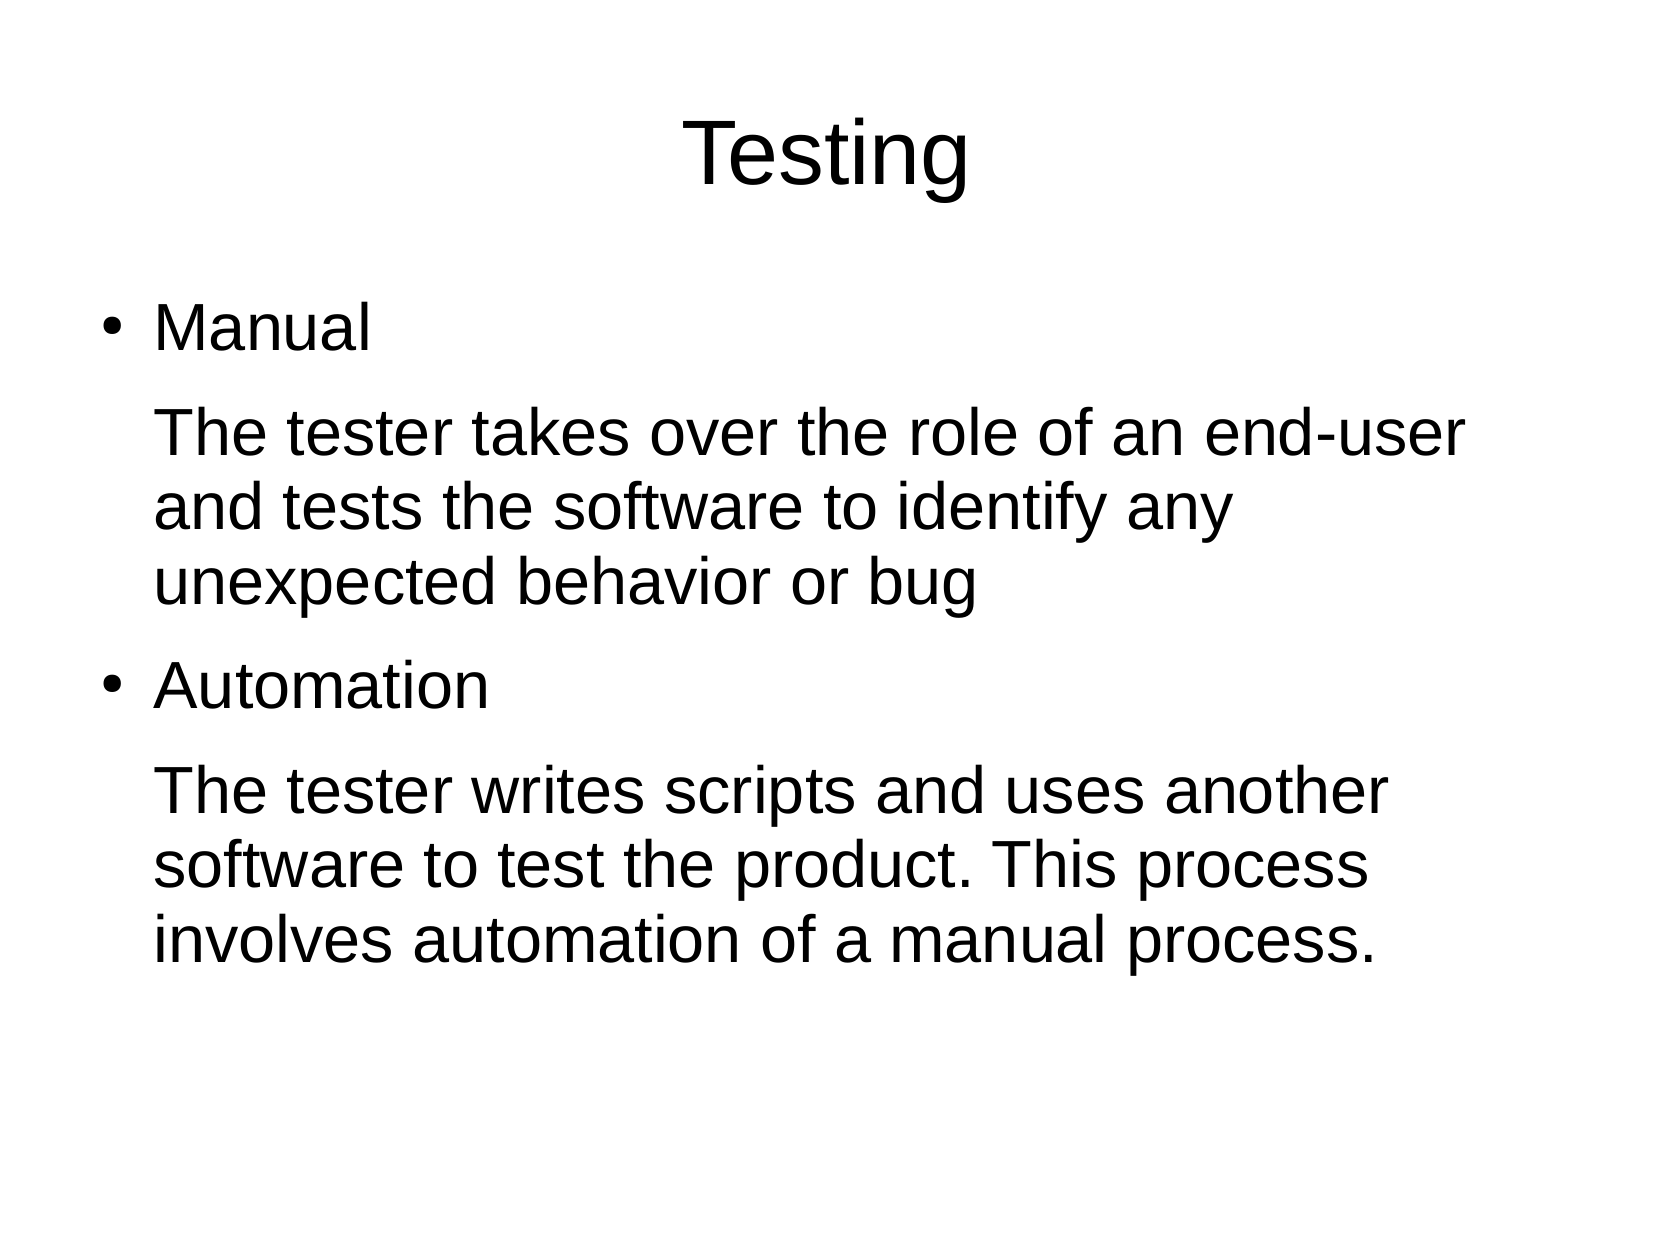

# Testing
Manual
The tester takes over the role of an end-user and tests the software to identify any unexpected behavior or bug
Automation
The tester writes scripts and uses another software to test the product. This process involves automation of a manual process.